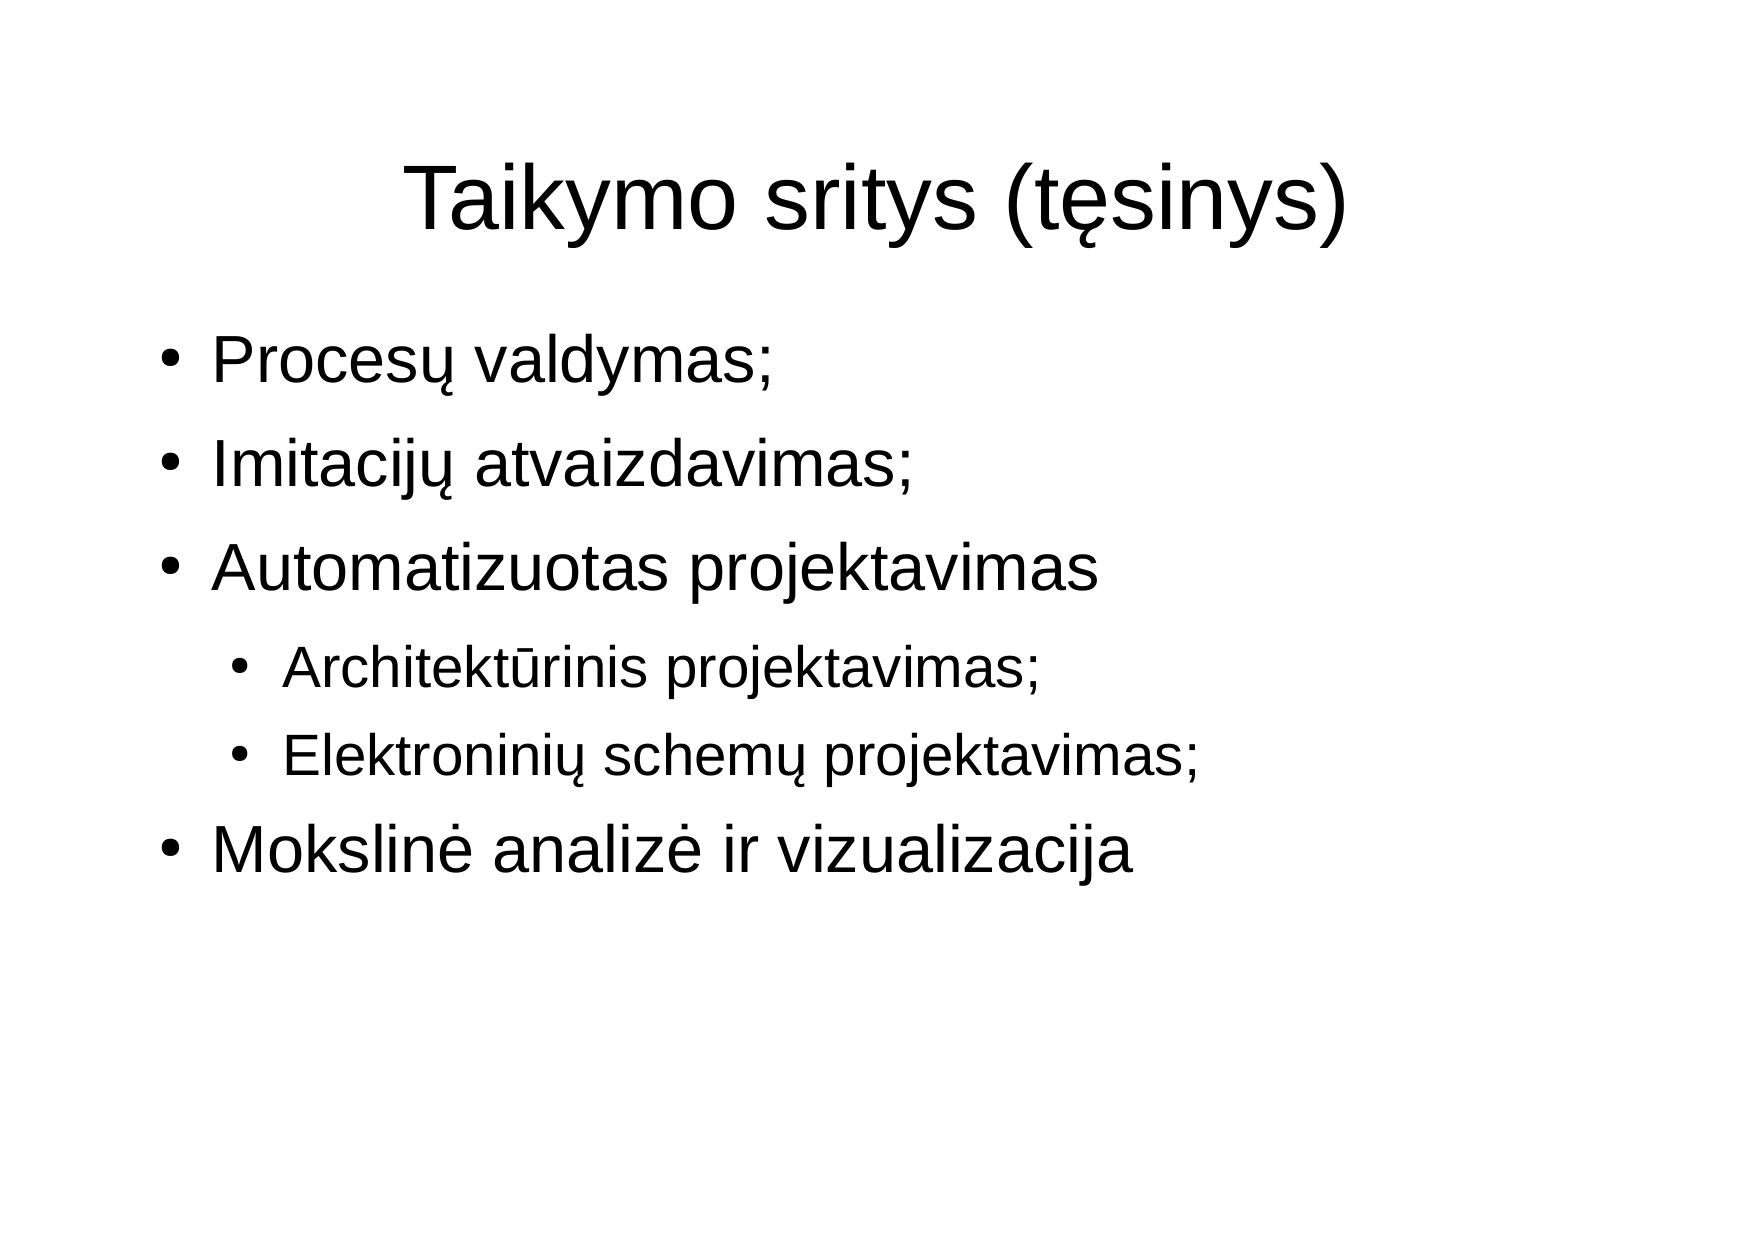

# Taikymo sritys (tęsinys)
Procesų valdymas;
Imitacijų atvaizdavimas;
Automatizuotas projektavimas
Architektūrinis projektavimas;
Elektroninių schemų projektavimas;
Mokslinė analizė ir vizualizacija